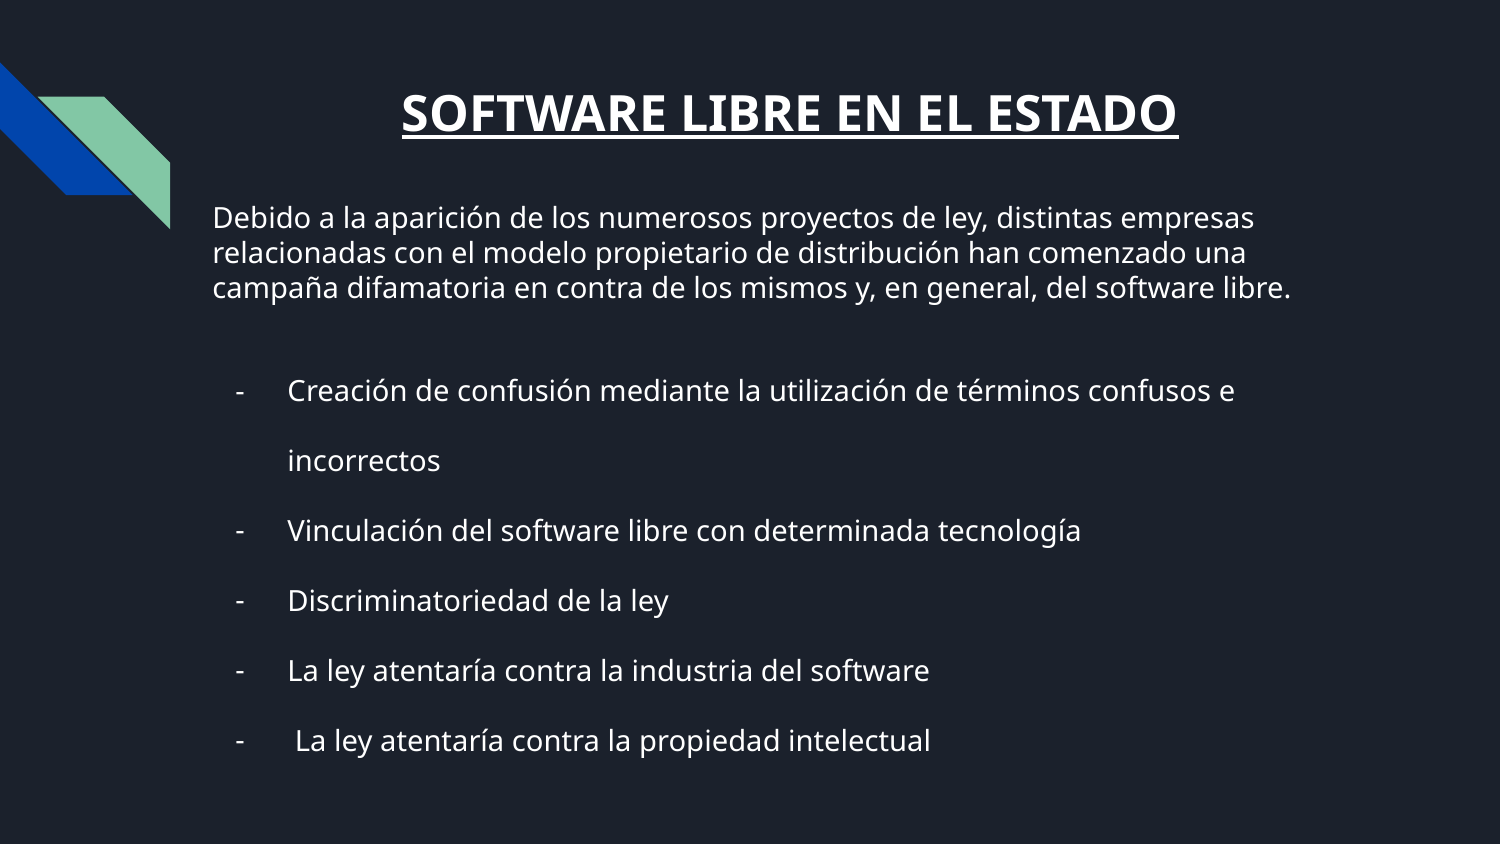

# SOFTWARE LIBRE EN EL ESTADO
Debido a la aparición de los numerosos proyectos de ley, distintas empresas relacionadas con el modelo propietario de distribución han comenzado una campaña difamatoria en contra de los mismos y, en general, del software libre.
Creación de confusión mediante la utilización de términos confusos e incorrectos
Vinculación del software libre con determinada tecnología
Discriminatoriedad de la ley
La ley atentaría contra la industria del software
 La ley atentaría contra la propiedad intelectual